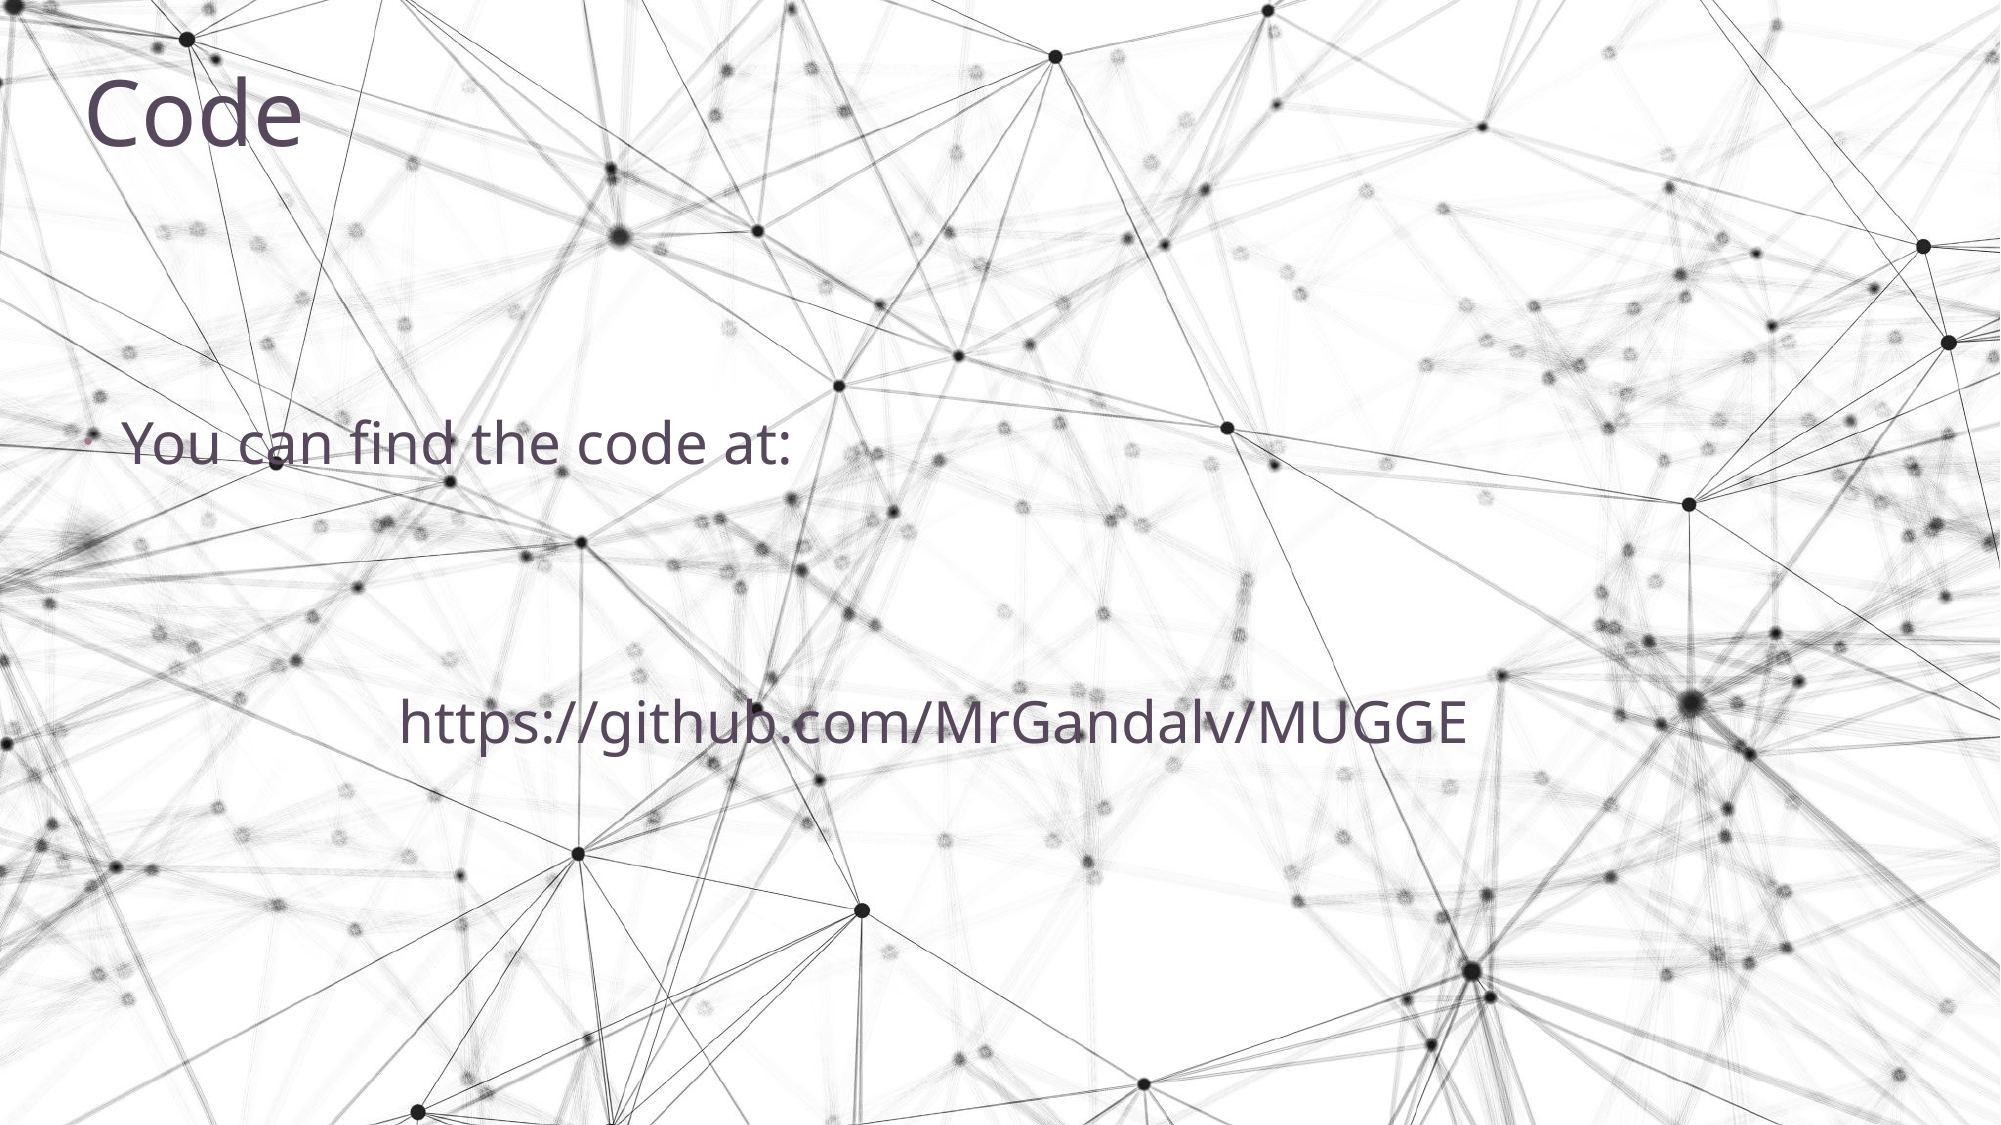

# Code
You can find the code at:
https://github.com/MrGandalv/MUGGE